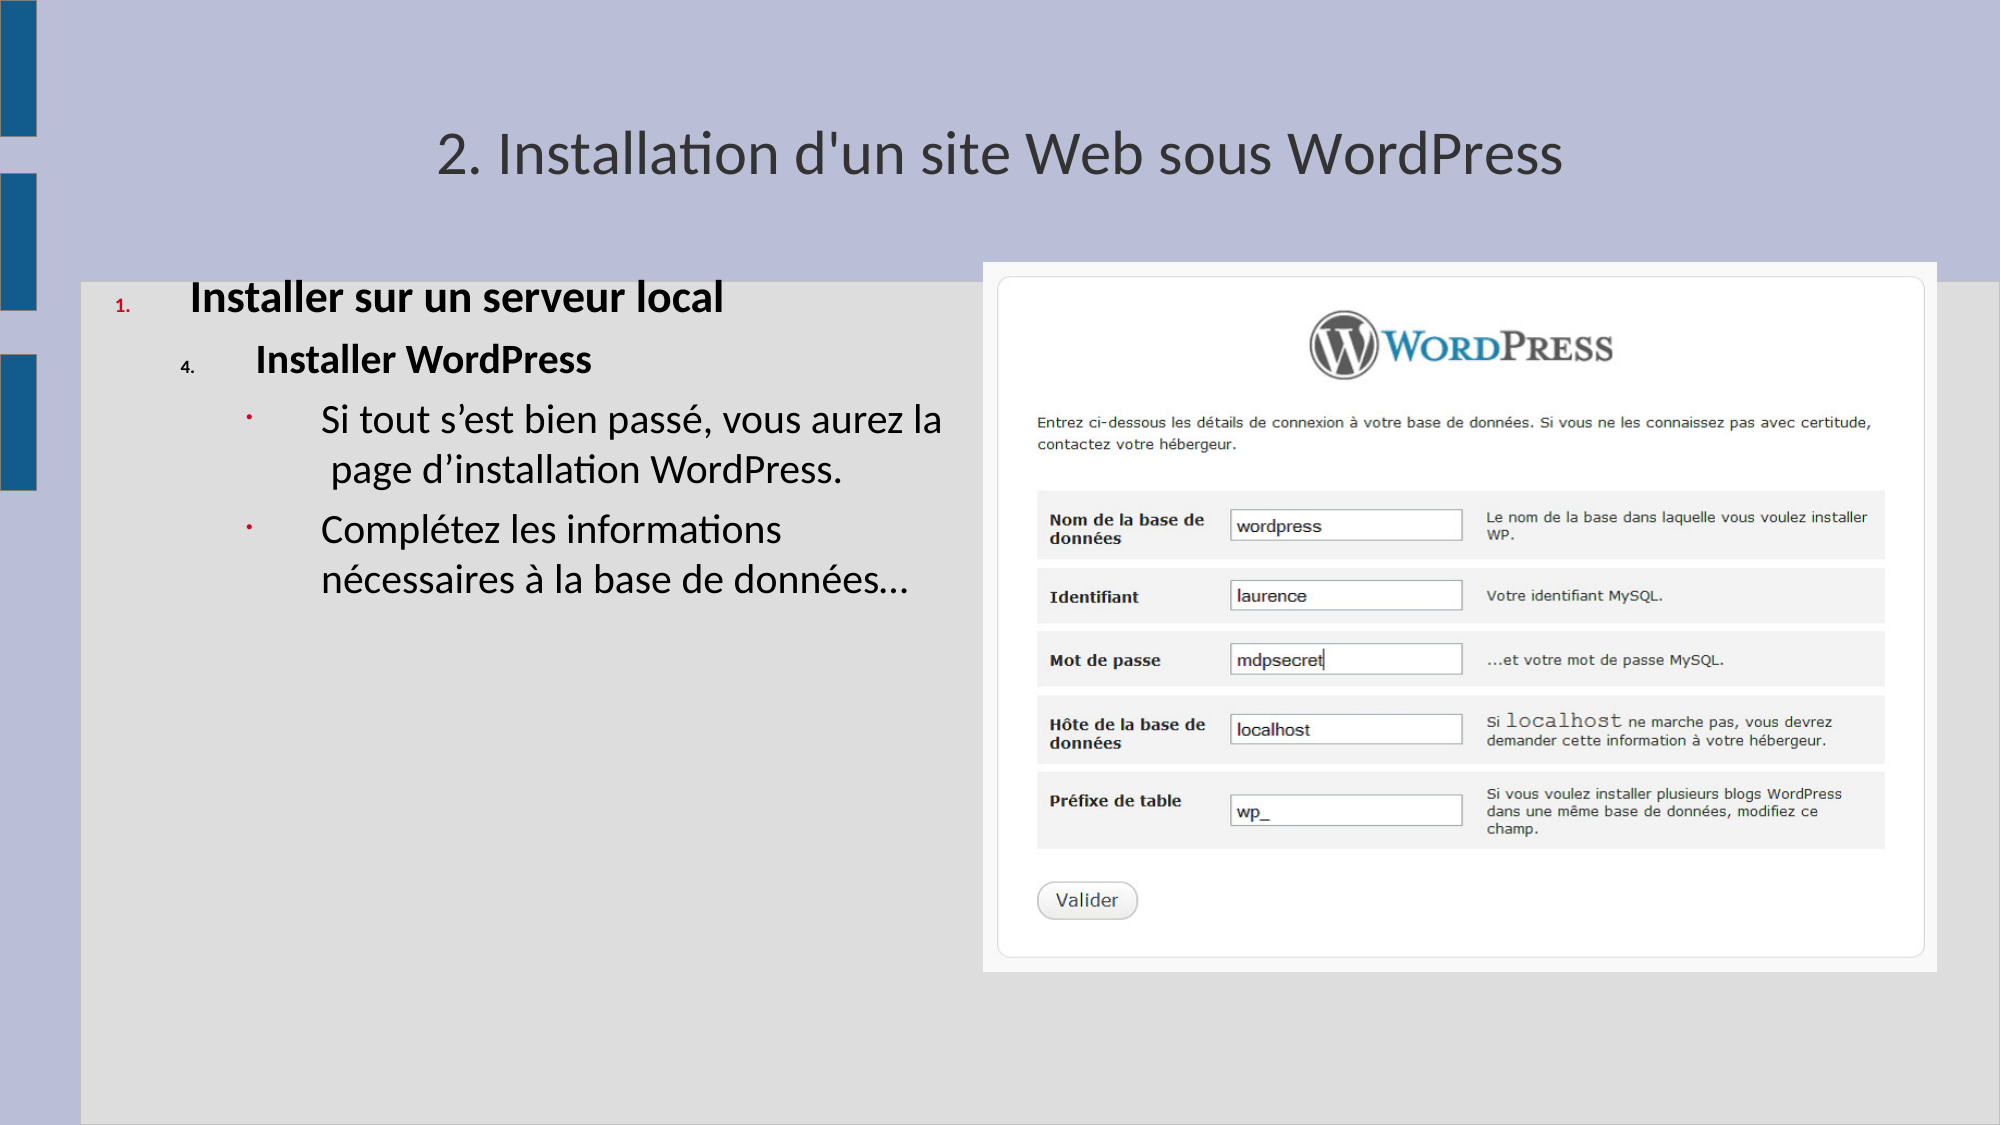

# 2. Installation d'un site Web sous WordPress
Installer sur un serveur local
Installer WordPress
Si tout s’est bien passé, vous aurez la page d’installation WordPress.
Complétez les informations nécessaires à la base de données…